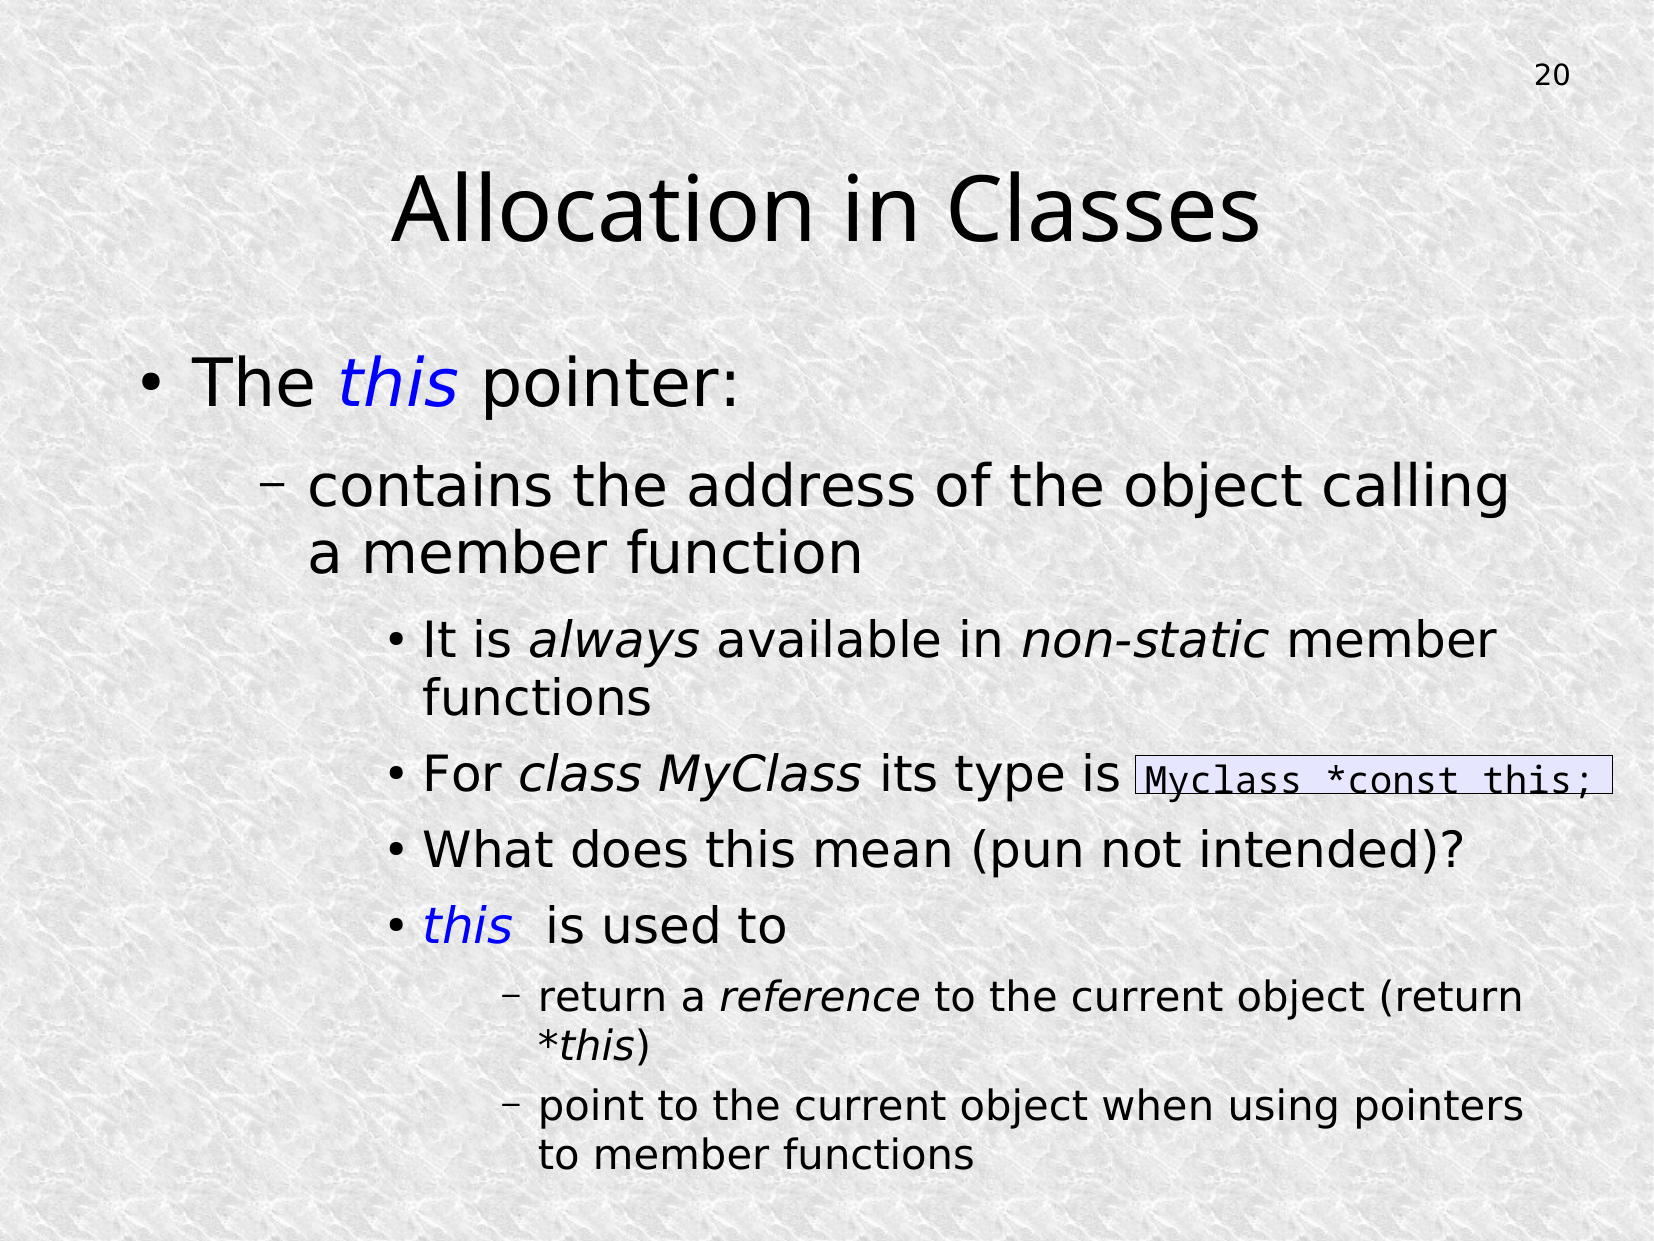

20
# Allocation in Classes
The this pointer:
contains the address of the object calling a member function
It is always available in non-static member functions
For class MyClass its type is
What does this mean (pun not intended)?
this is used to
return a reference to the current object (return *this)
point to the current object when using pointers to member functions
Myclass *const this;